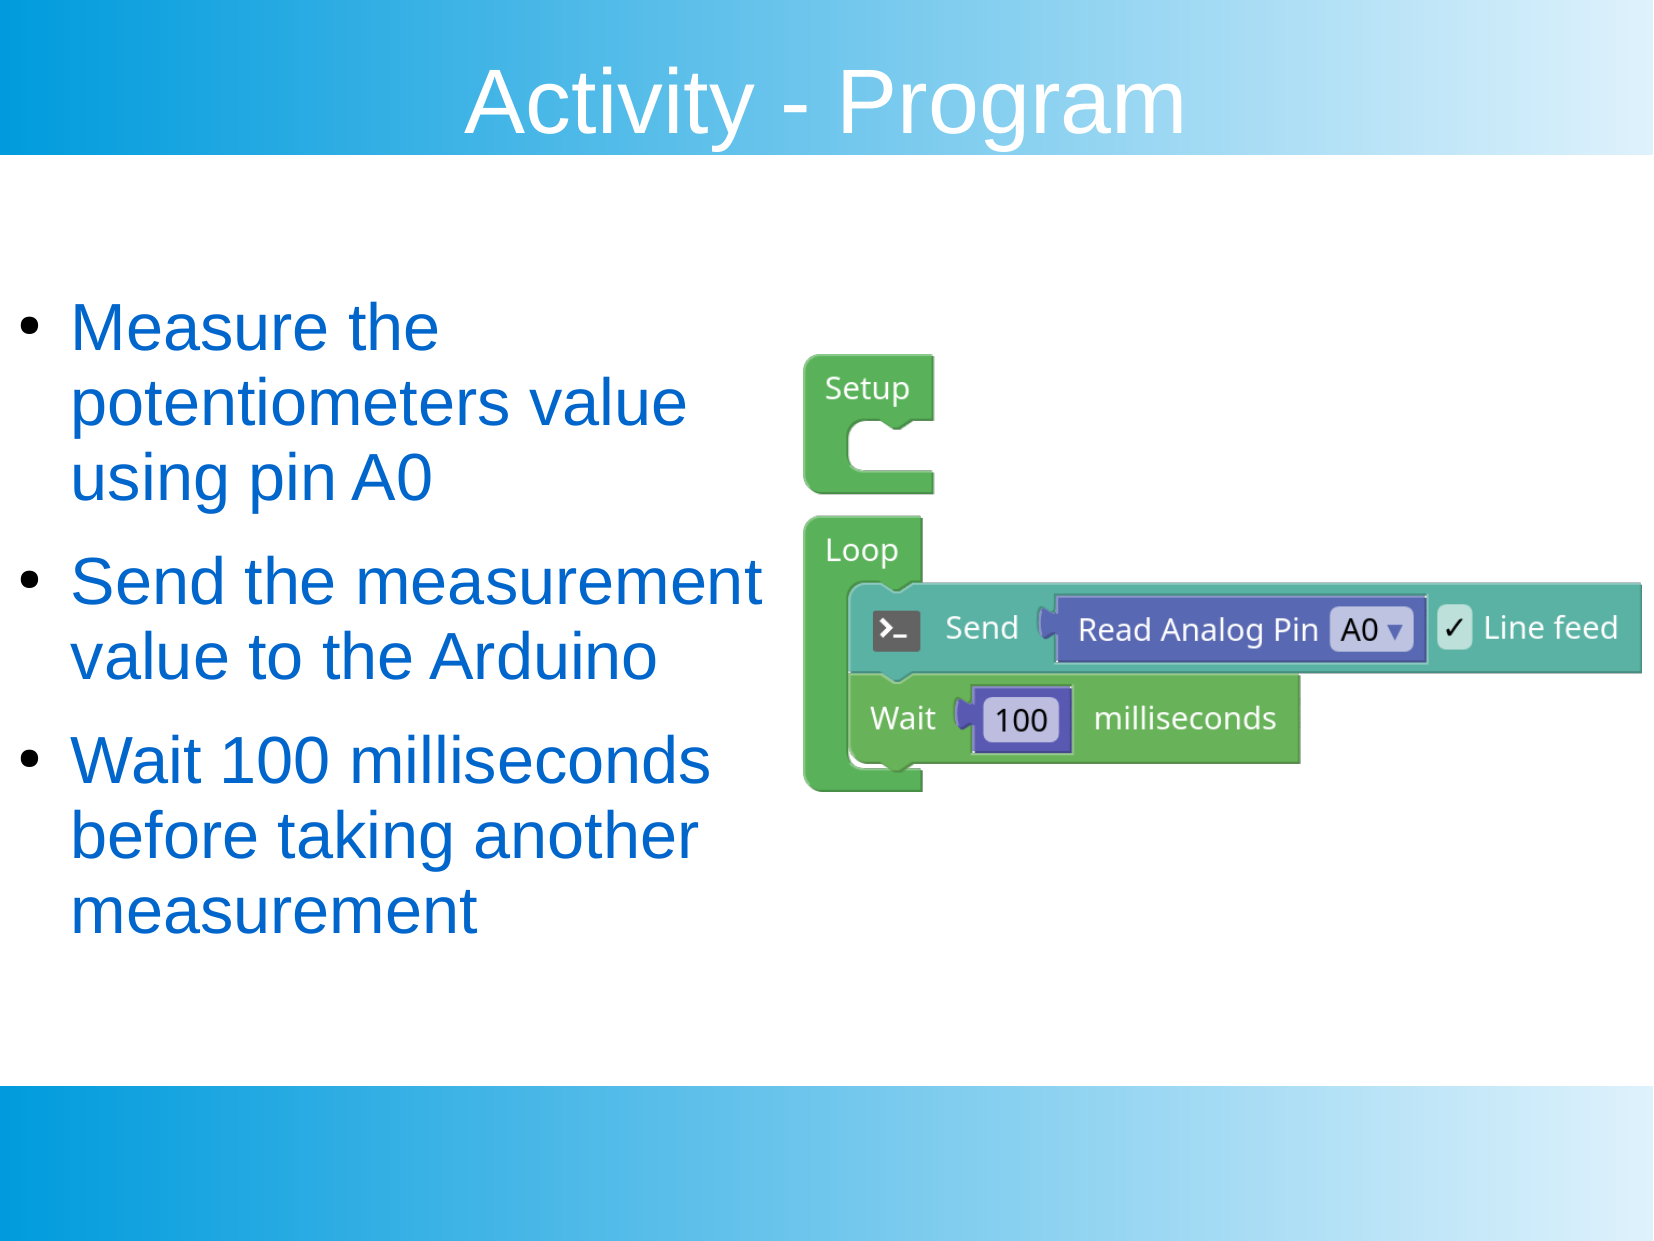

# Activity - Program
Measure the potentiometers value using pin A0
Send the measurement value to the Arduino
Wait 100 milliseconds before taking another measurement